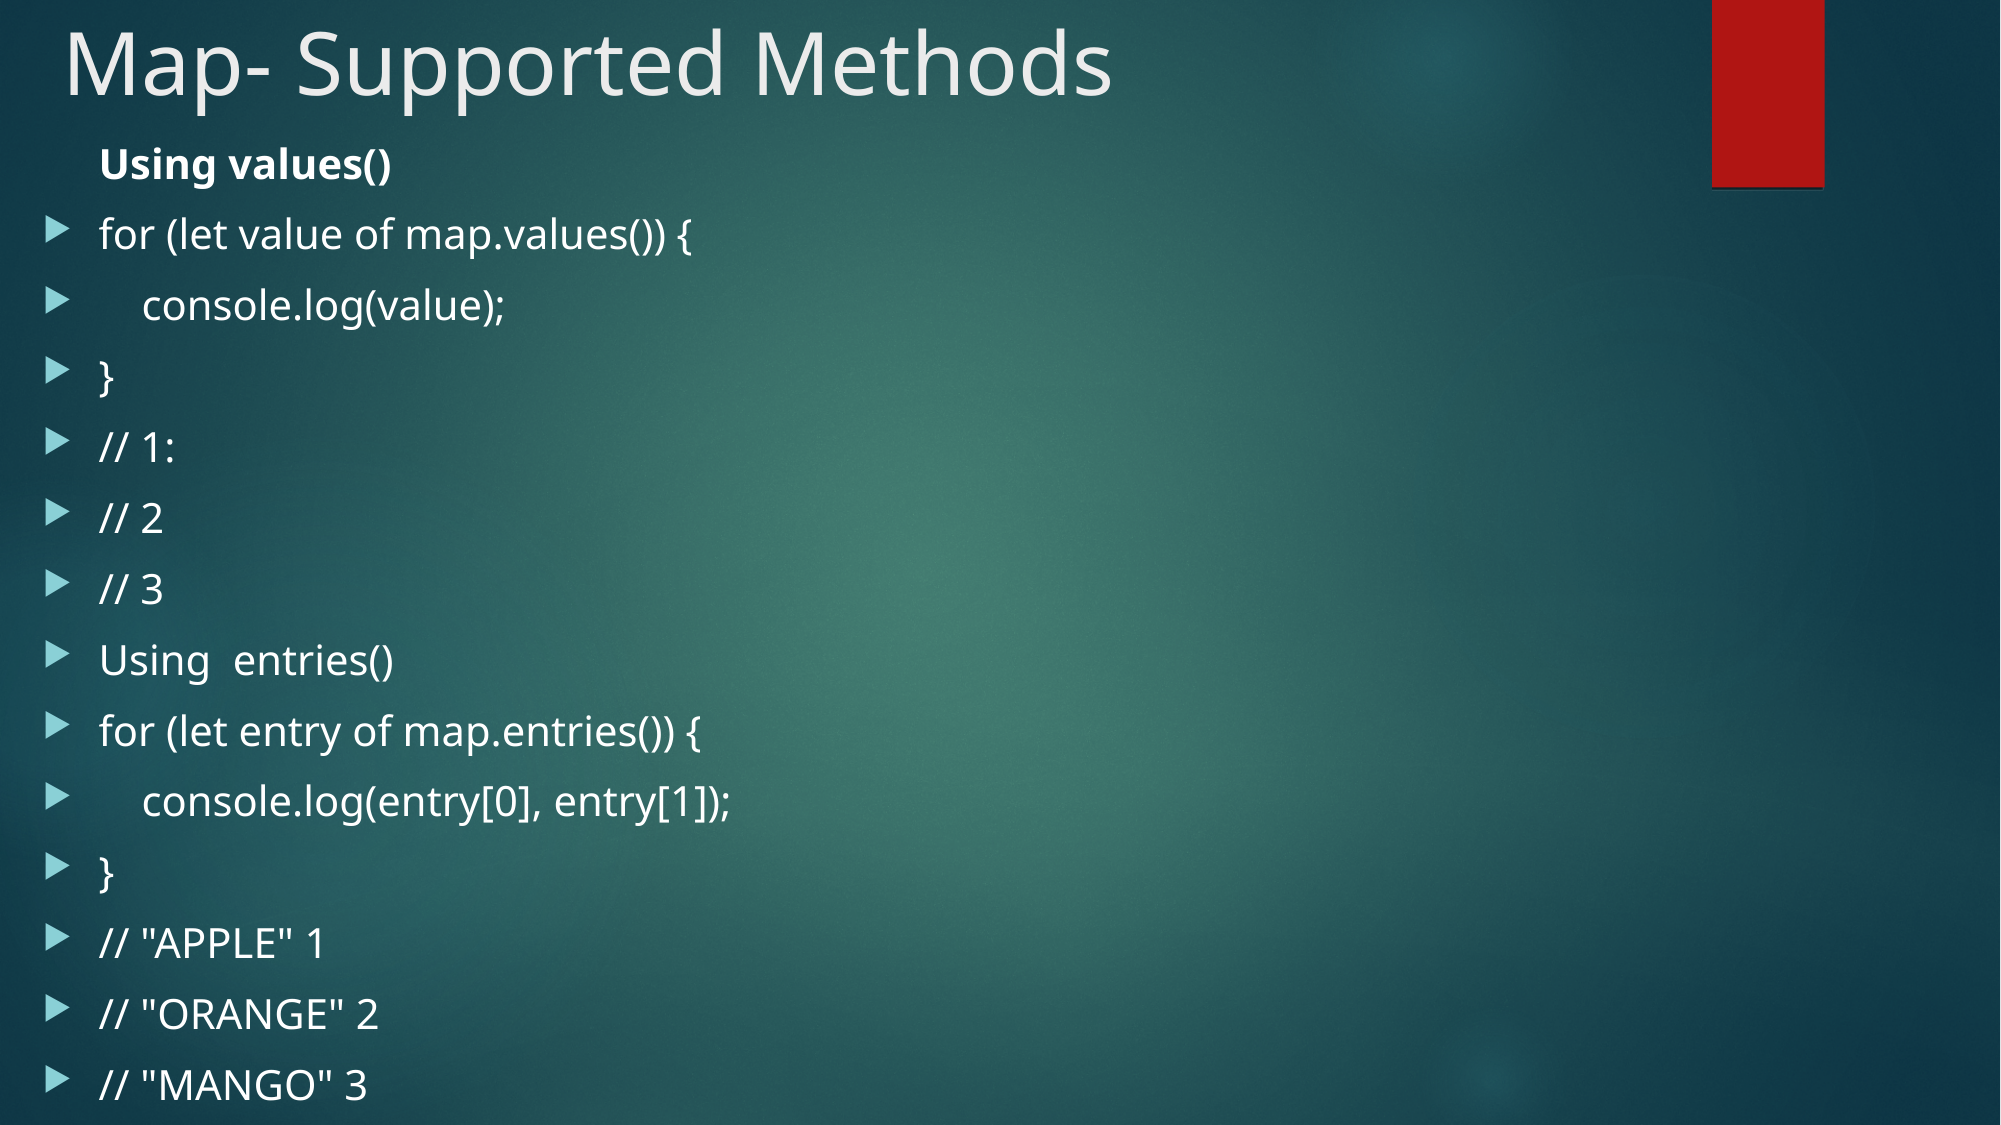

# Map- Supported Methods
Using values()
for (let value of map.values()) {
 console.log(value);
}
// 1:
// 2
// 3
Using entries()
for (let entry of map.entries()) {
 console.log(entry[0], entry[1]);
}
// "APPLE" 1
// "ORANGE" 2
// "MANGO" 3